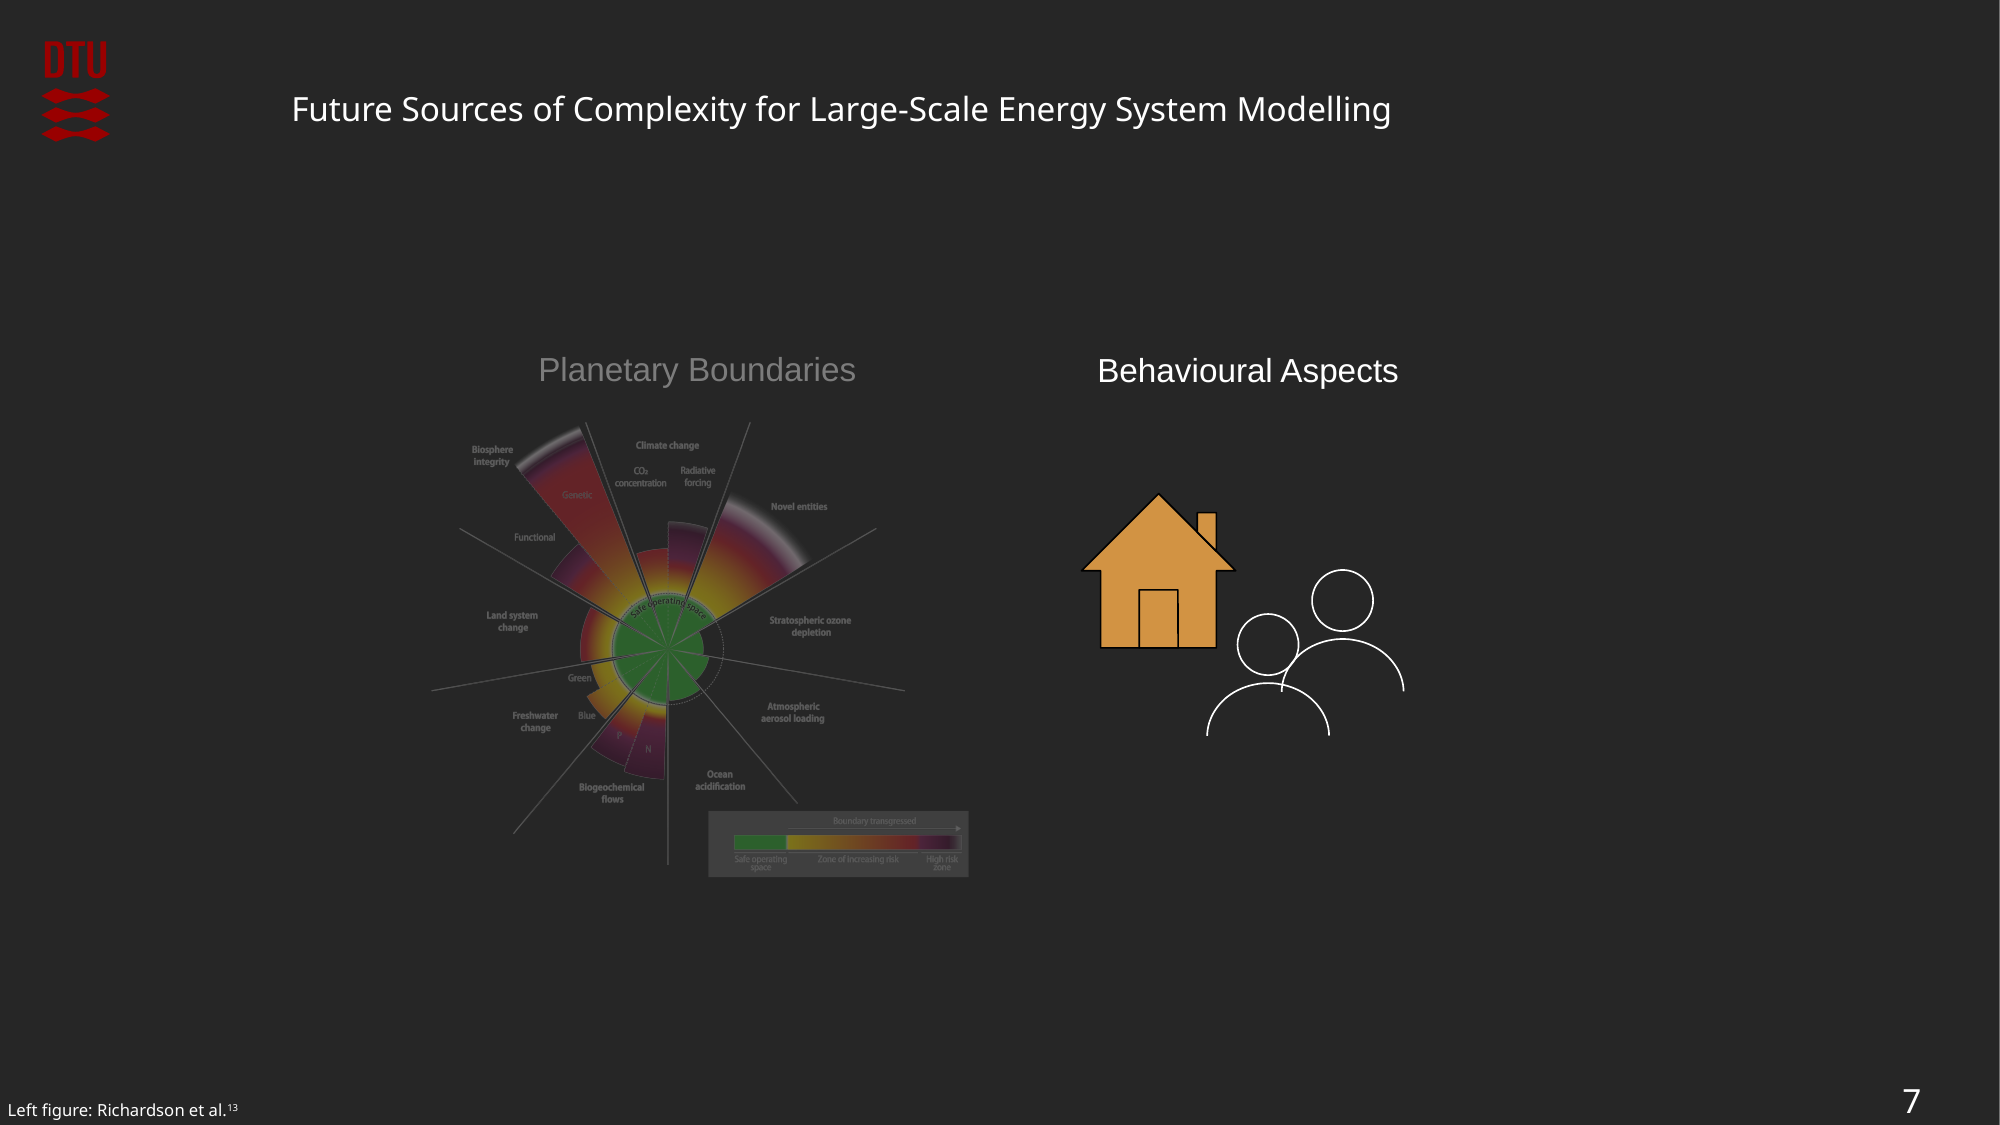

# Future Sources of Complexity for Large-Scale Energy System Modelling
Planetary Boundaries
Behavioural Aspects
Left figure: Richardson et al.13
7